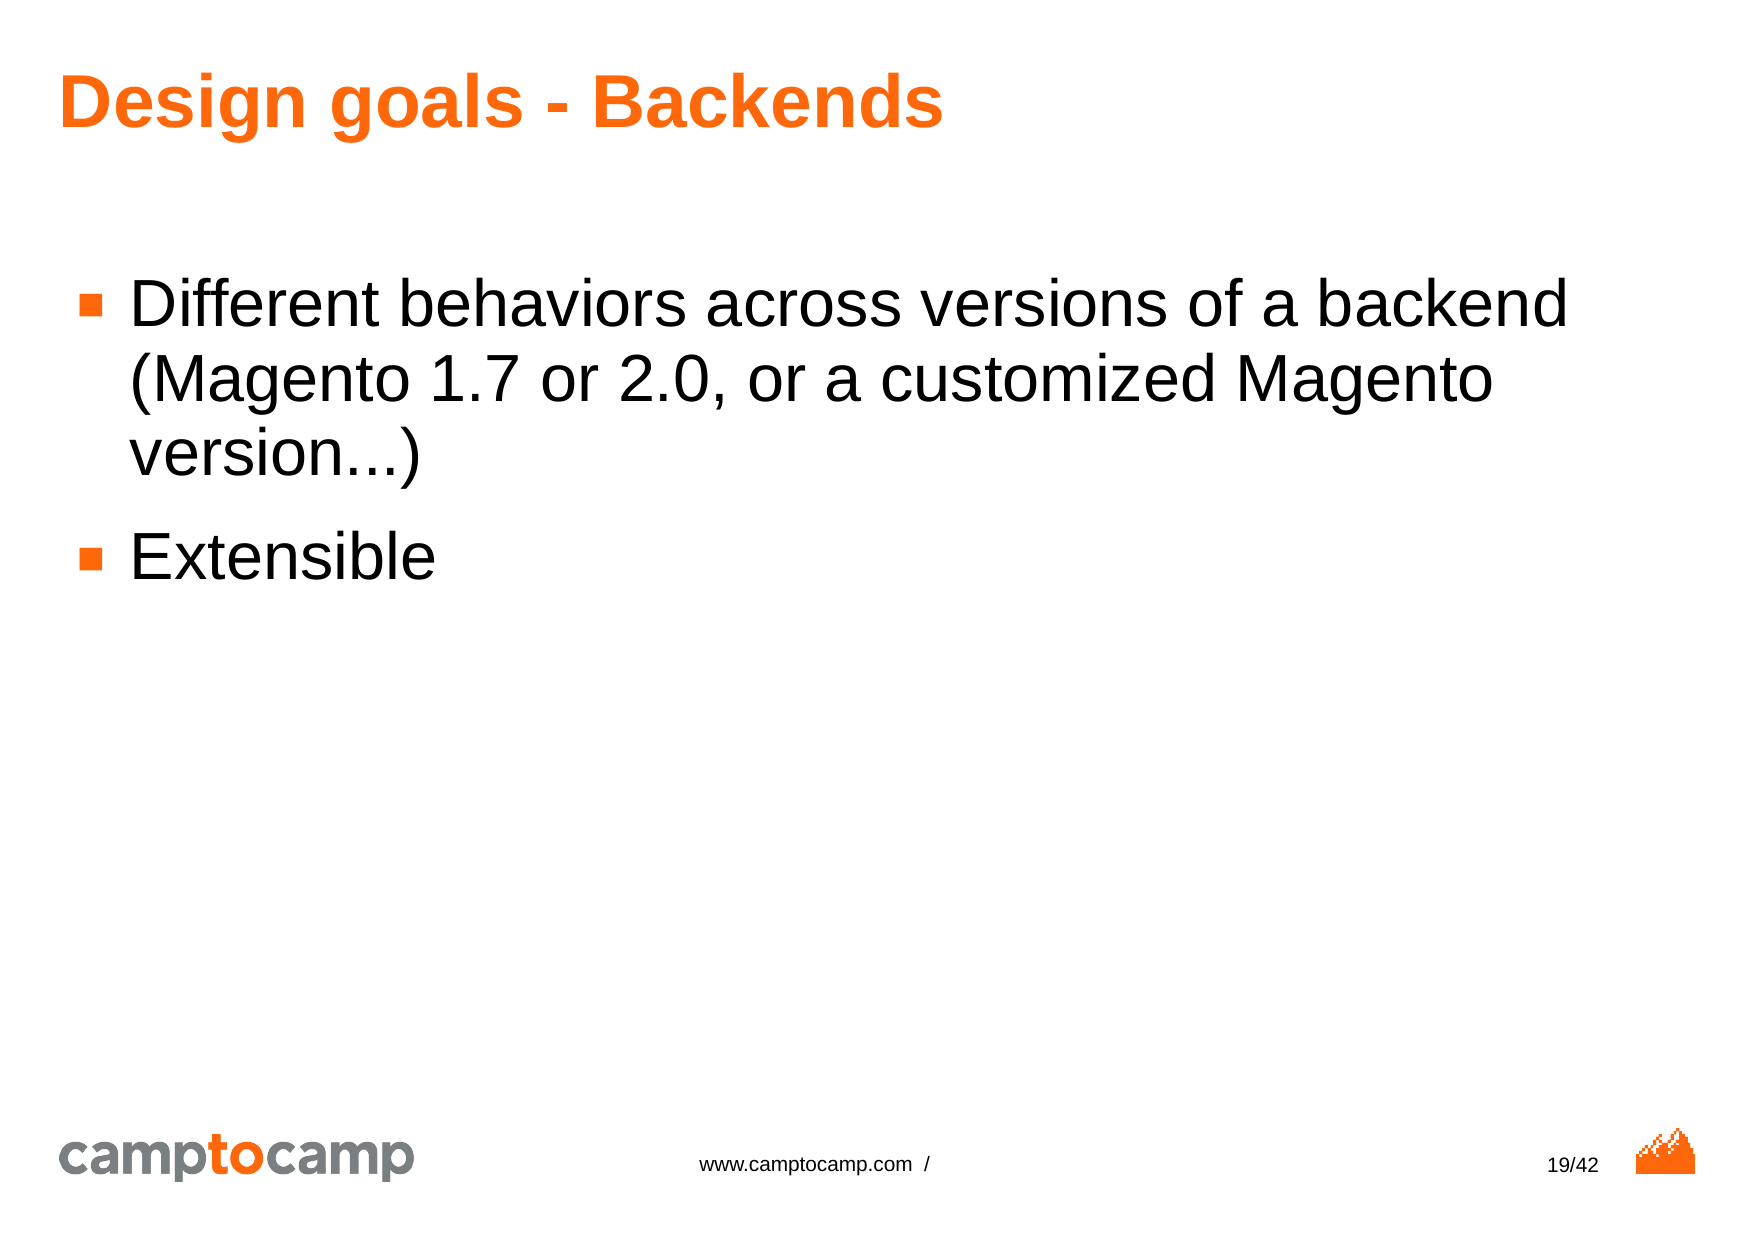

# Design goals - Backends
Different behaviors across versions of a backend (Magento 1.7 or 2.0, or a customized Magento version...)
Extensible